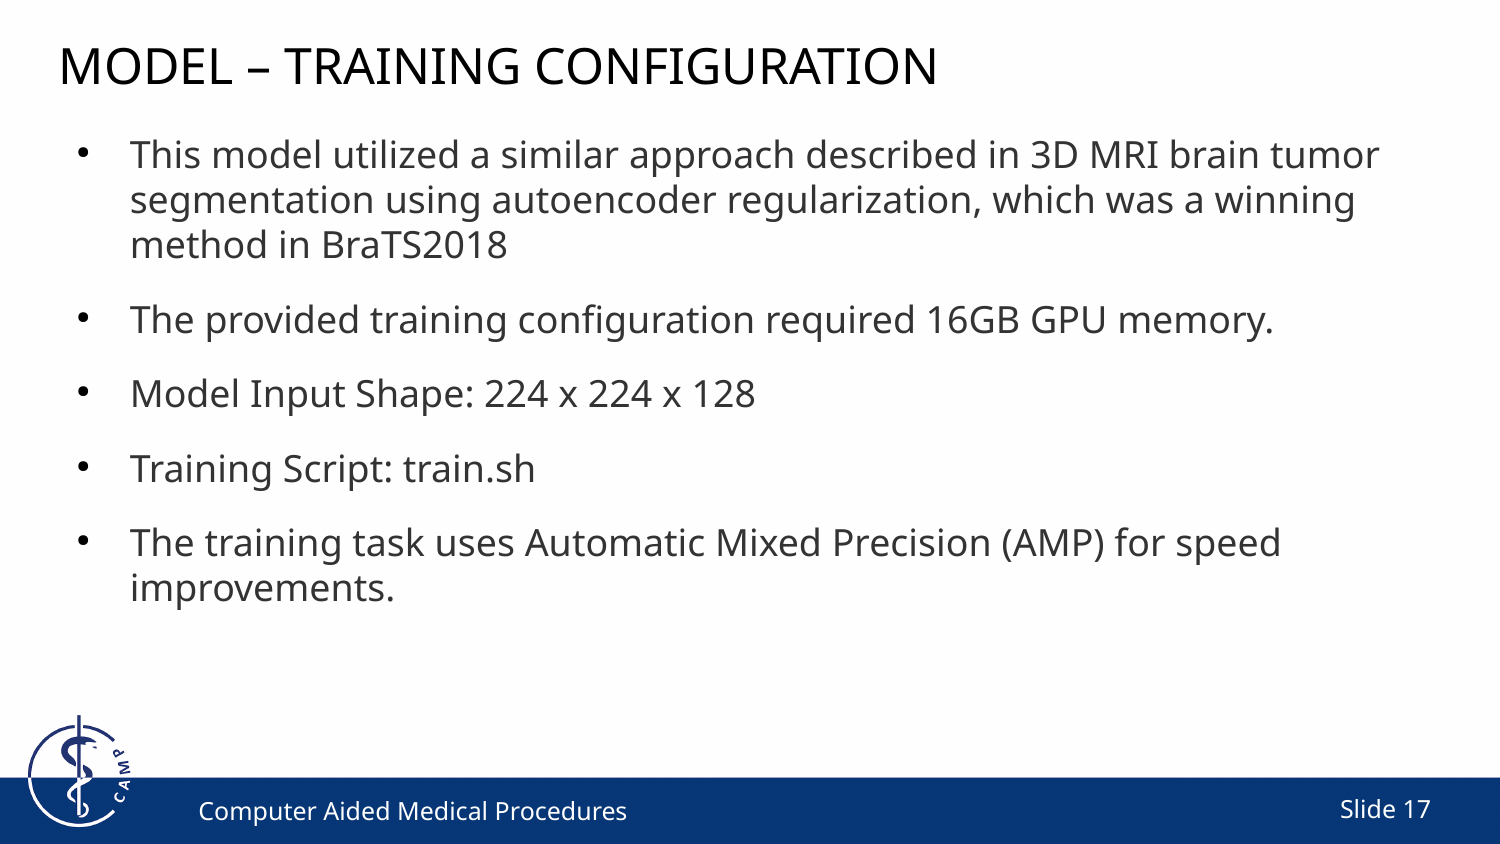

# MODEL – TRAINING CONFIGURATION
This model utilized a similar approach described in 3D MRI brain tumor segmentation using autoencoder regularization, which was a winning method in BraTS2018
The provided training configuration required 16GB GPU memory.
Model Input Shape: 224 x 224 x 128
Training Script: train.sh
The training task uses Automatic Mixed Precision (AMP) for speed improvements.
Computer Aided Medical Procedures
Slide